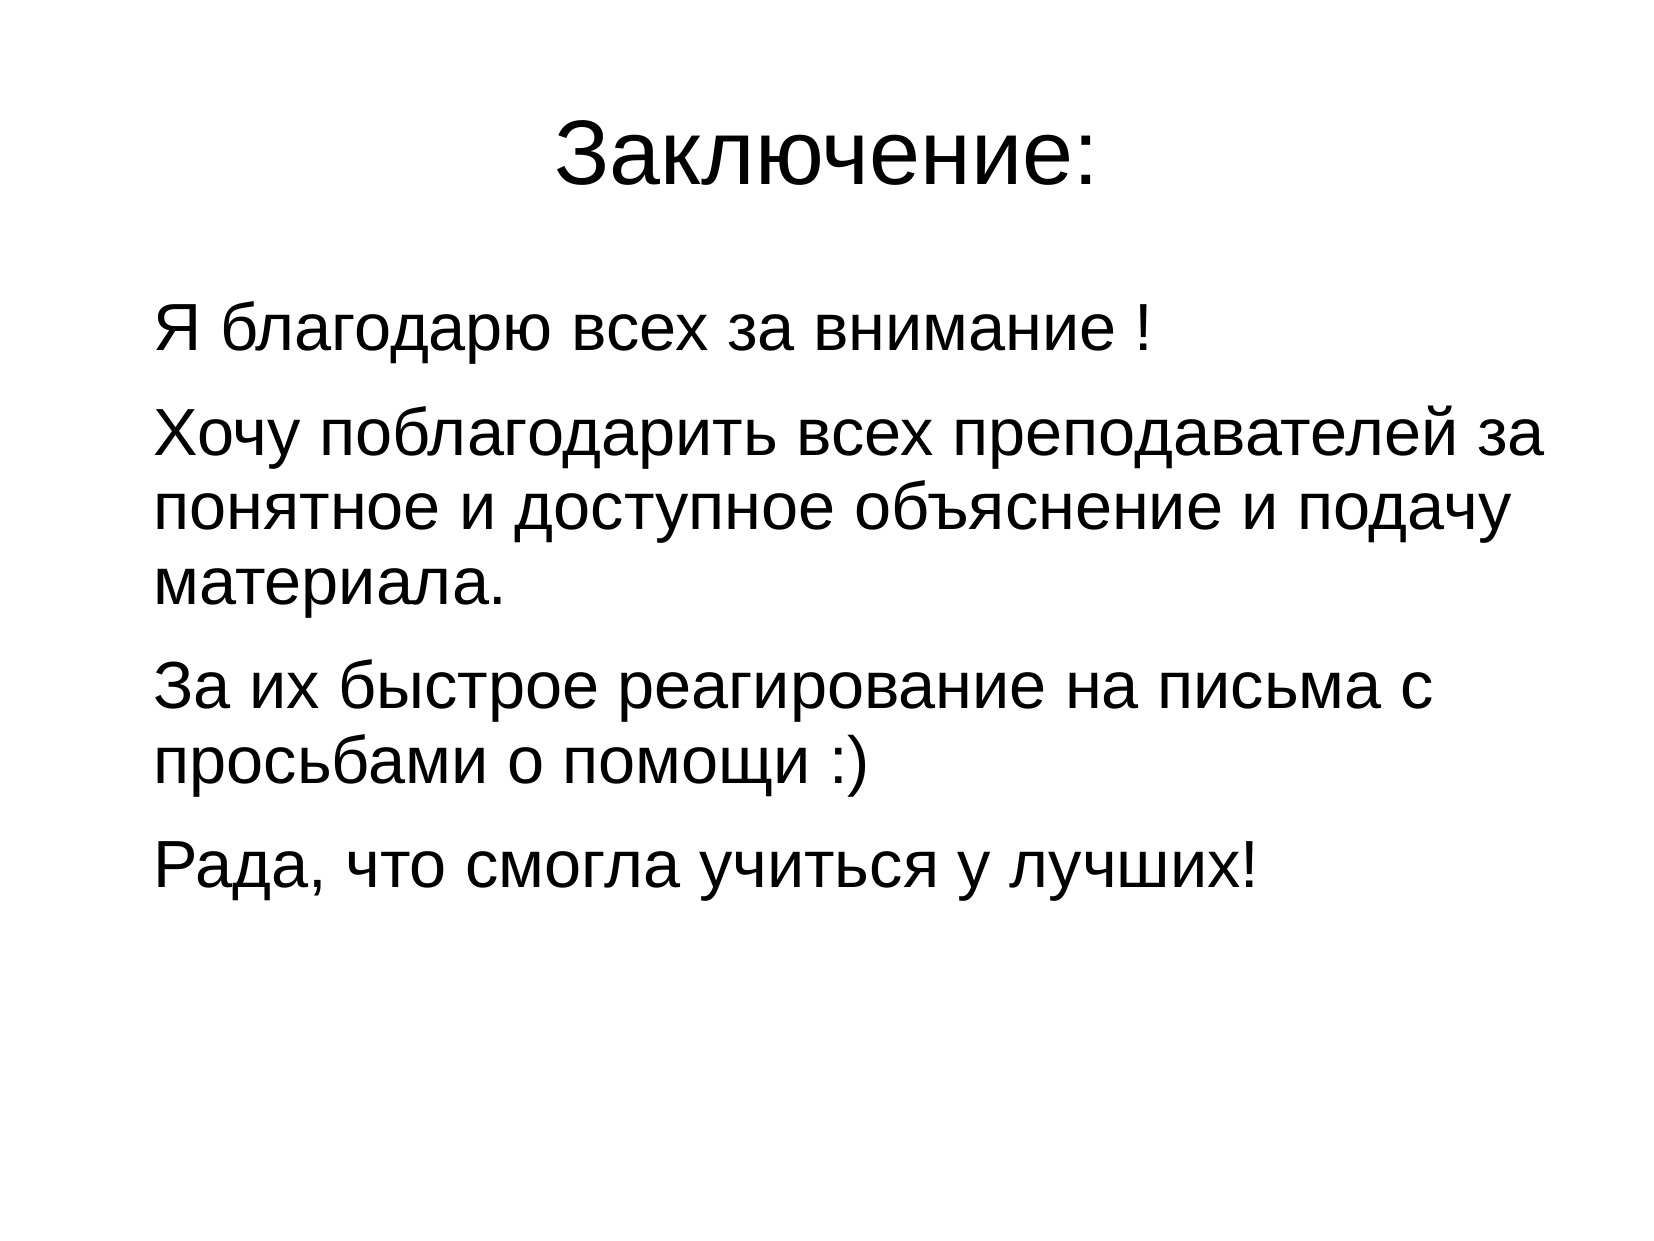

# Заключение:
Я благодарю всех за внимание !
Хочу поблагодарить всех преподавателей за понятное и доступное объяснение и подачу материала.
За их быстрое реагирование на письма с просьбами о помощи :)
Рада, что смогла учиться у лучших!